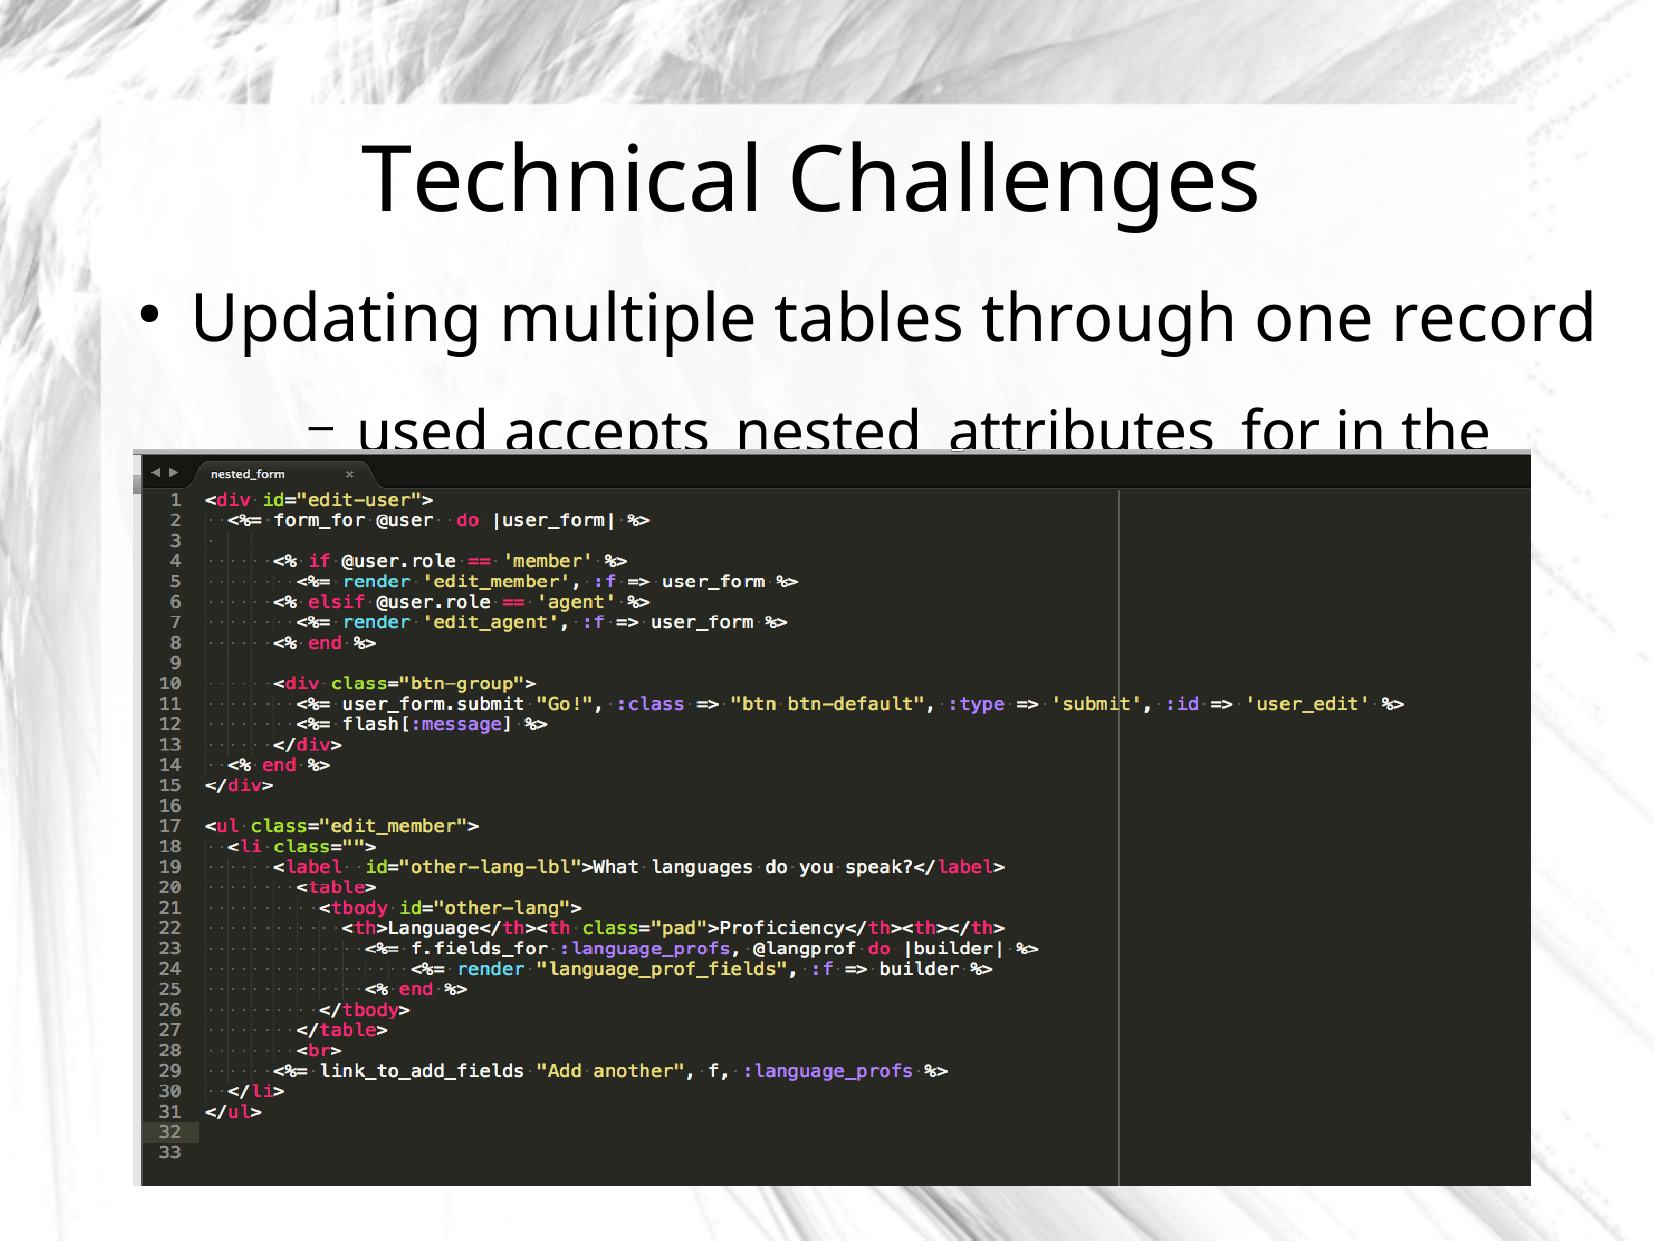

# Technical Challenges
Updating multiple tables through one record
used accepts_nested_attributes_for in the model